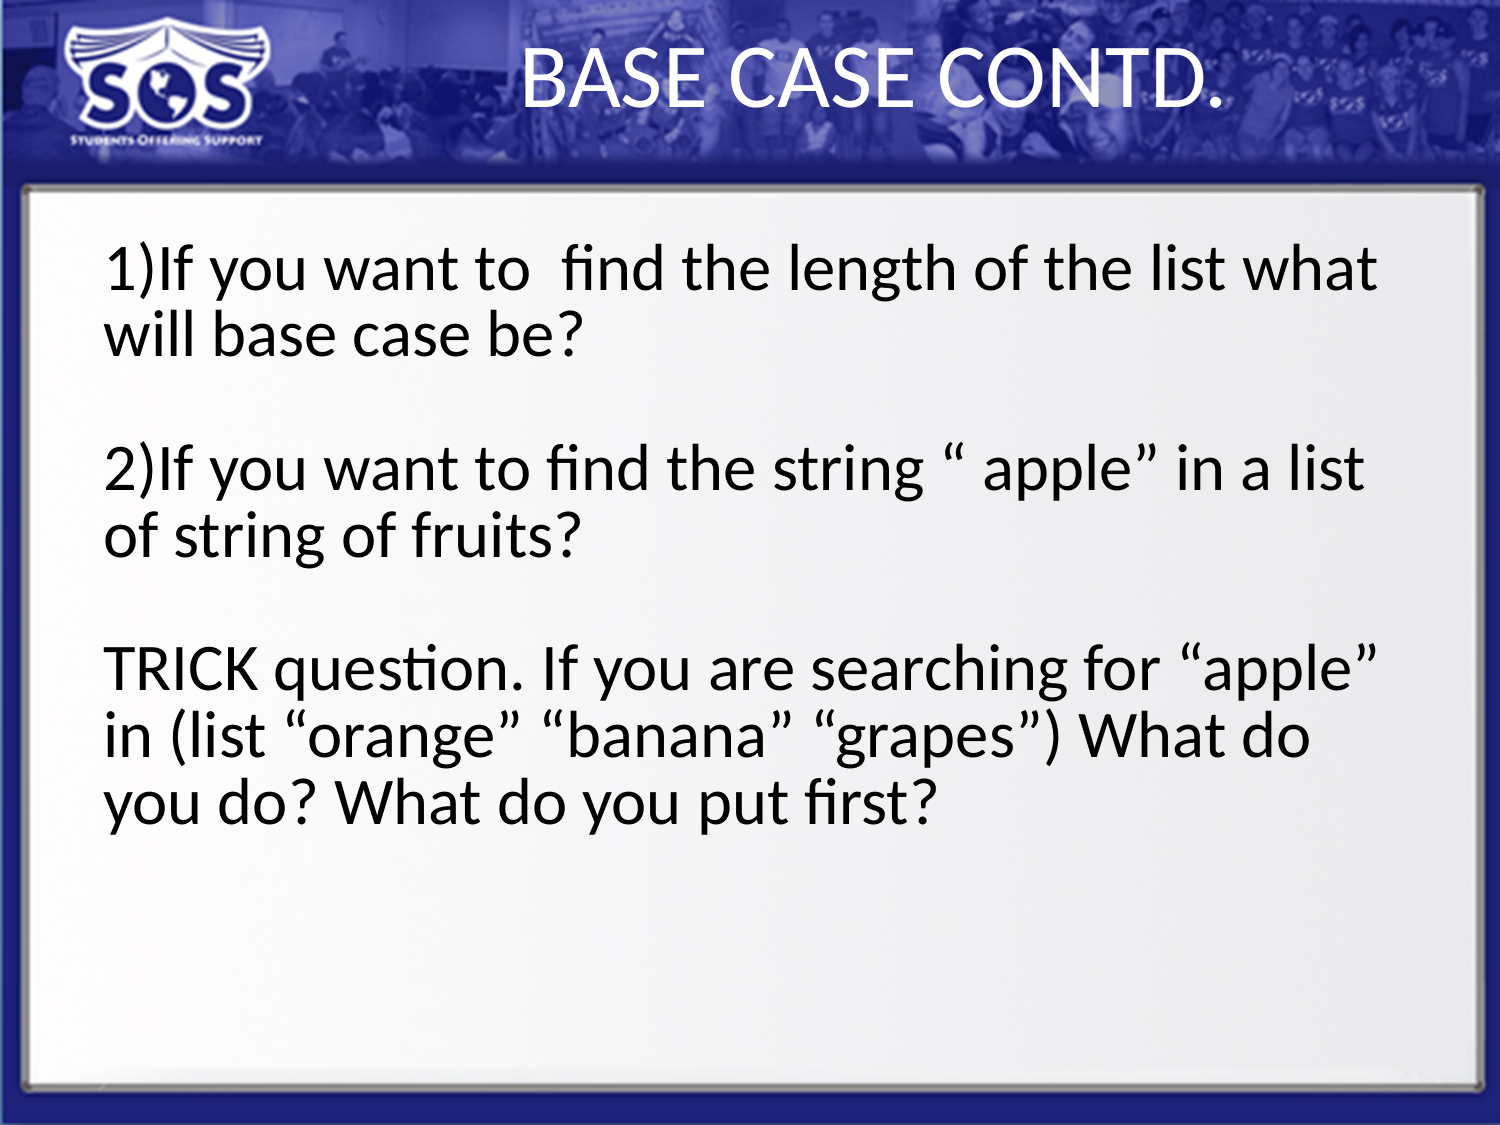

BASE CASE CONTD.
1)If you want to find the length of the list what will base case be?
2)If you want to find the string “ apple” in a list of string of fruits?
TRICK question. If you are searching for “apple” in (list “orange” “banana” “grapes”) What do you do? What do you put first?